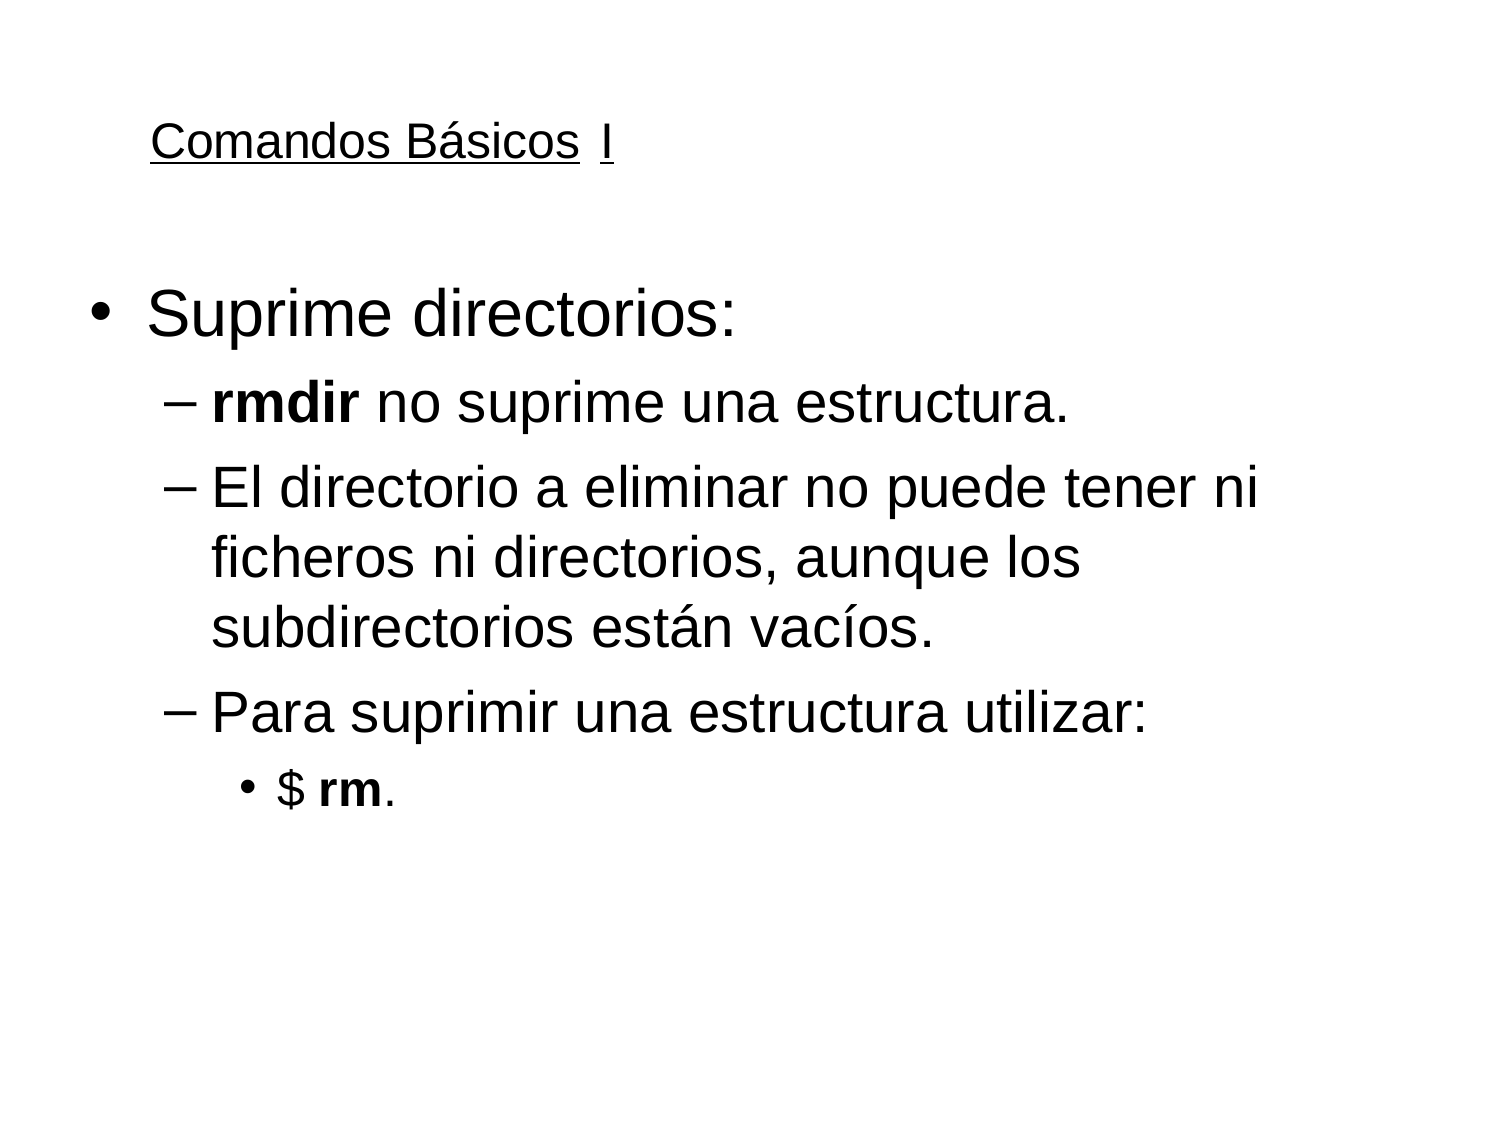

# Comandos Básicos	I
Suprime directorios:
rmdir no suprime una estructura.
El directorio a eliminar no puede tener ni ficheros ni directorios, aunque los subdirectorios están vacíos.
Para suprimir una estructura utilizar:
$ rm.